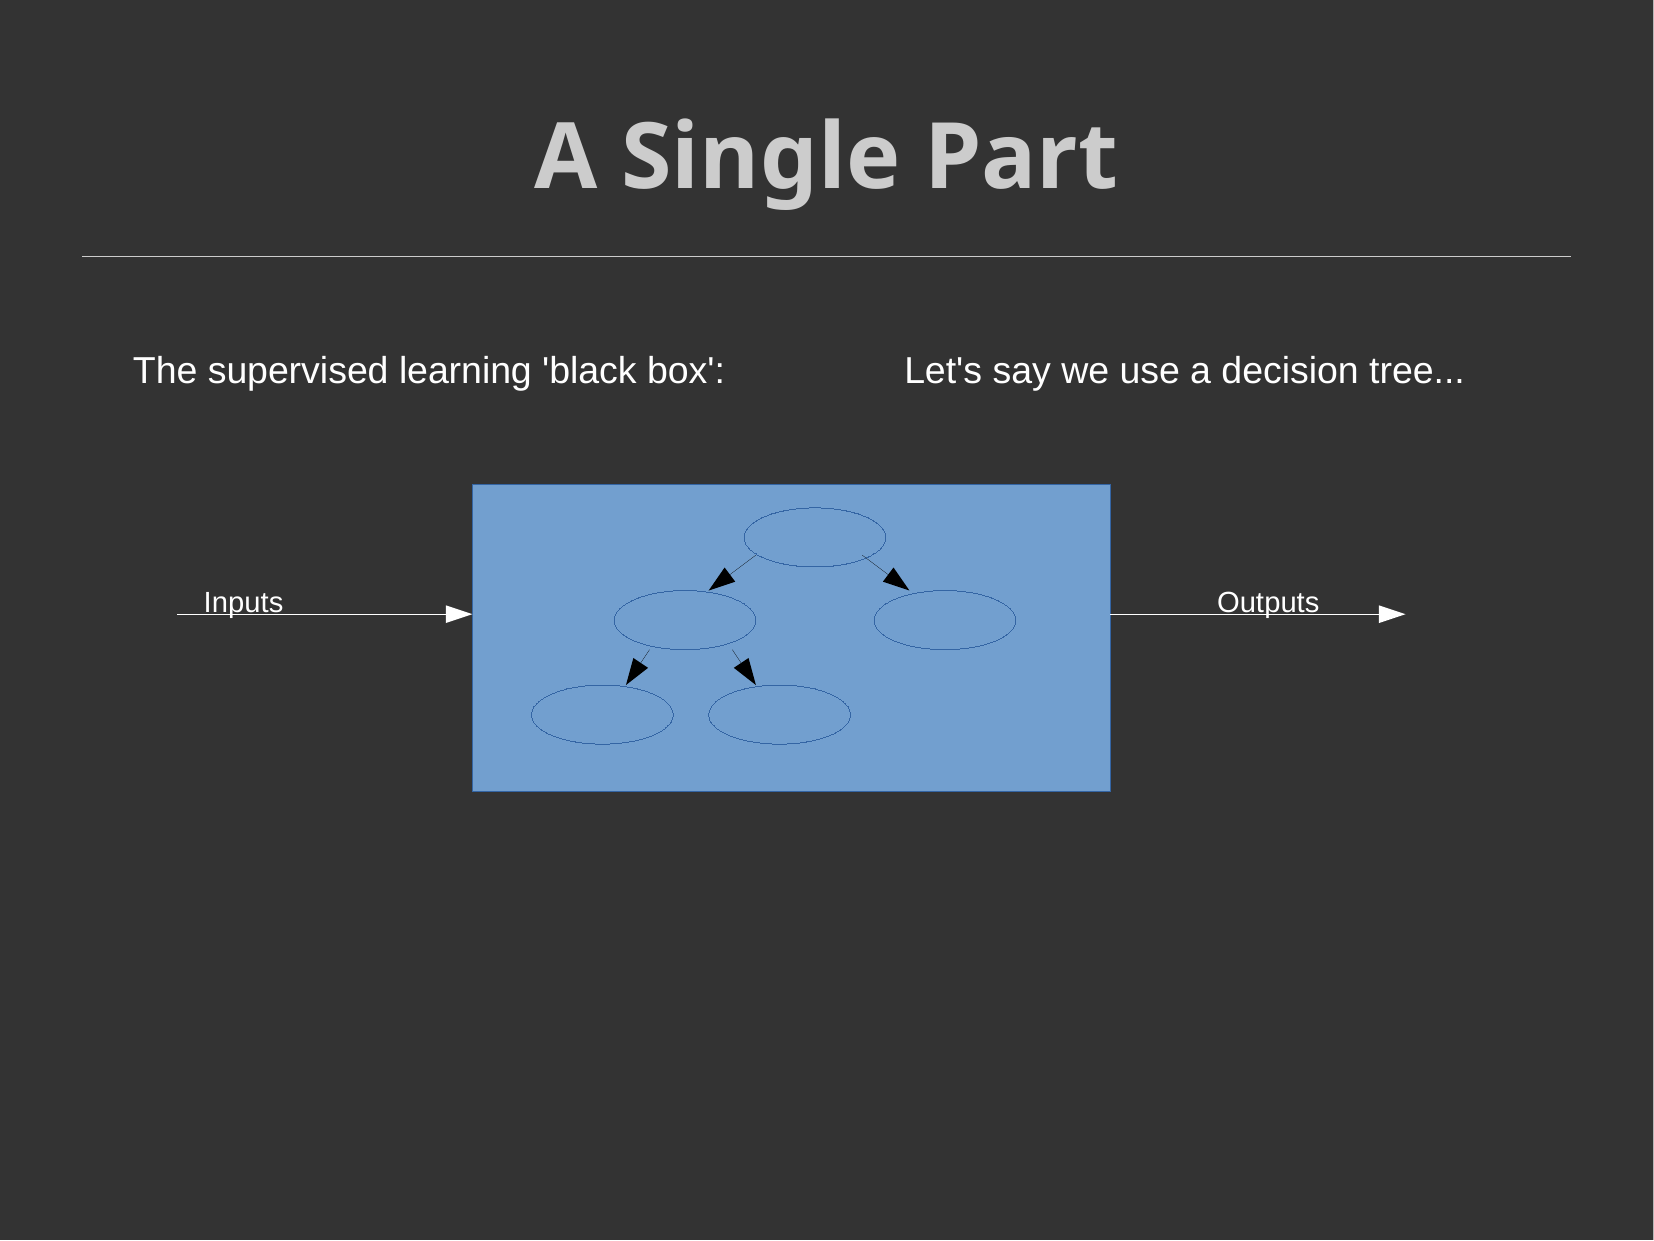

# A Single Part
The supervised learning 'black box':
Let's say we use a decision tree...
Inputs
Outputs